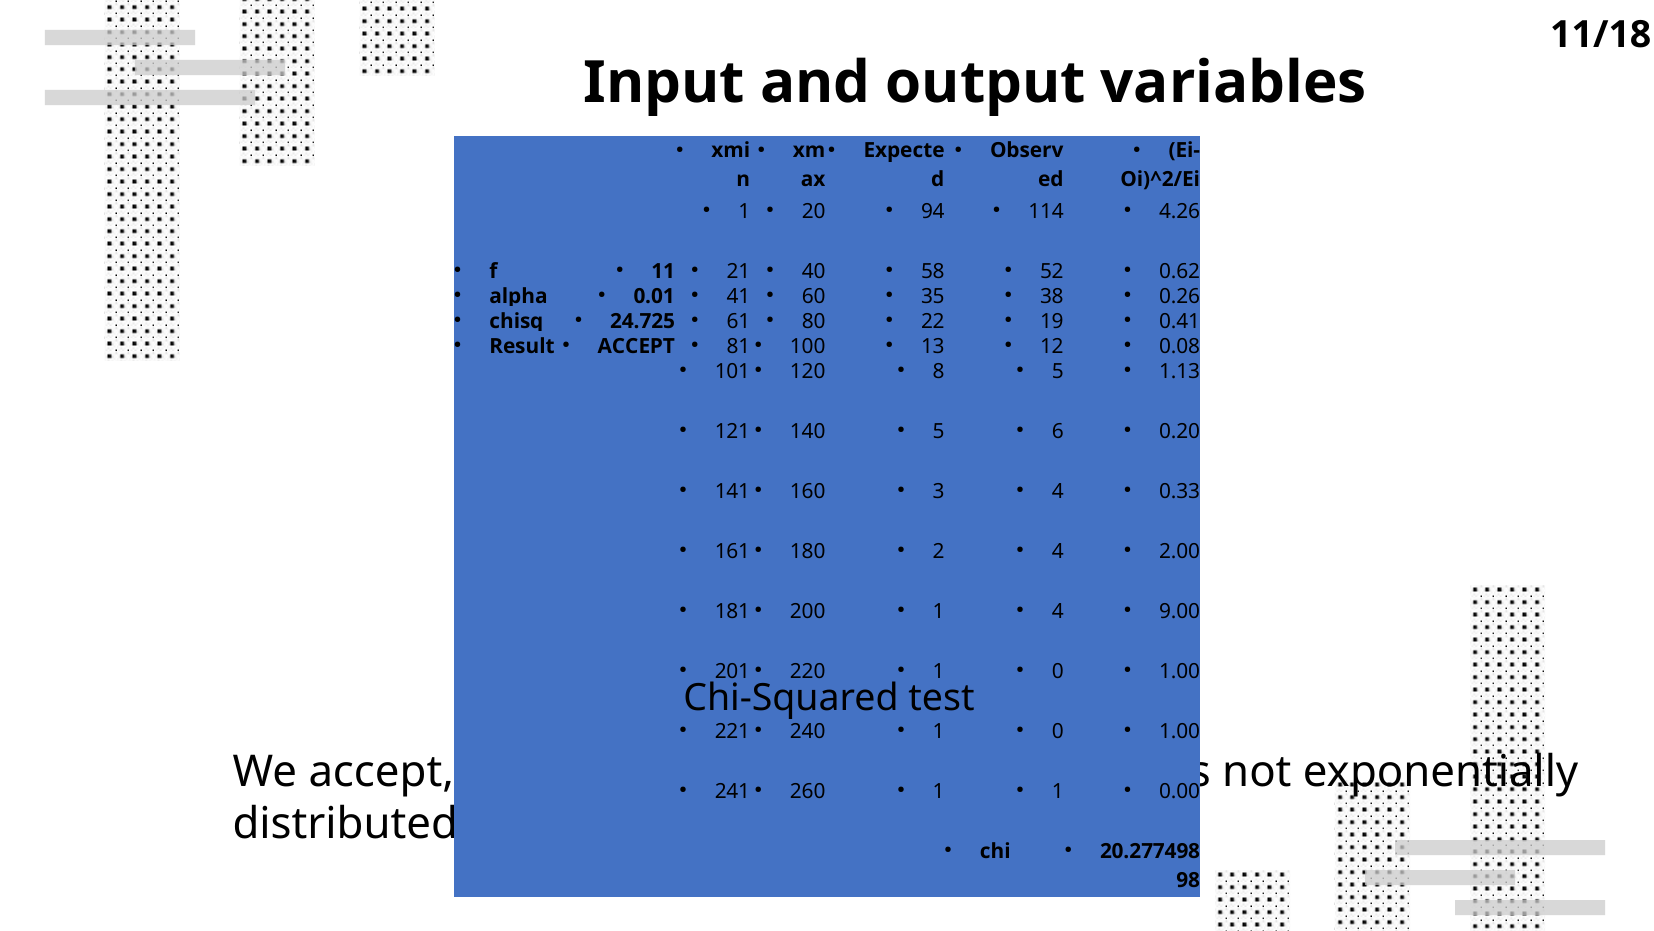

11/18
Input and output variables
| | | xmin | xmax | Expected | Observed | (Ei-Oi)^2/Ei |
| --- | --- | --- | --- | --- | --- | --- |
| | | 1 | 20 | 94 | 114 | 4.26 |
| f | 11 | 21 | 40 | 58 | 52 | 0.62 |
| alpha | 0.01 | 41 | 60 | 35 | 38 | 0.26 |
| chisq | 24.725 | 61 | 80 | 22 | 19 | 0.41 |
| Result | ACCEPT | 81 | 100 | 13 | 12 | 0.08 |
| | | 101 | 120 | 8 | 5 | 1.13 |
| | | 121 | 140 | 5 | 6 | 0.20 |
| | | 141 | 160 | 3 | 4 | 0.33 |
| | | 161 | 180 | 2 | 4 | 2.00 |
| | | 181 | 200 | 1 | 4 | 9.00 |
| | | 201 | 220 | 1 | 0 | 1.00 |
| | | 221 | 240 | 1 | 0 | 1.00 |
| | | 241 | 260 | 1 | 1 | 0.00 |
| | | | | | chi | 20.27749898 |
Chi-Squared test
We accept, so we failed to prove that the data is not exponentially distributed!